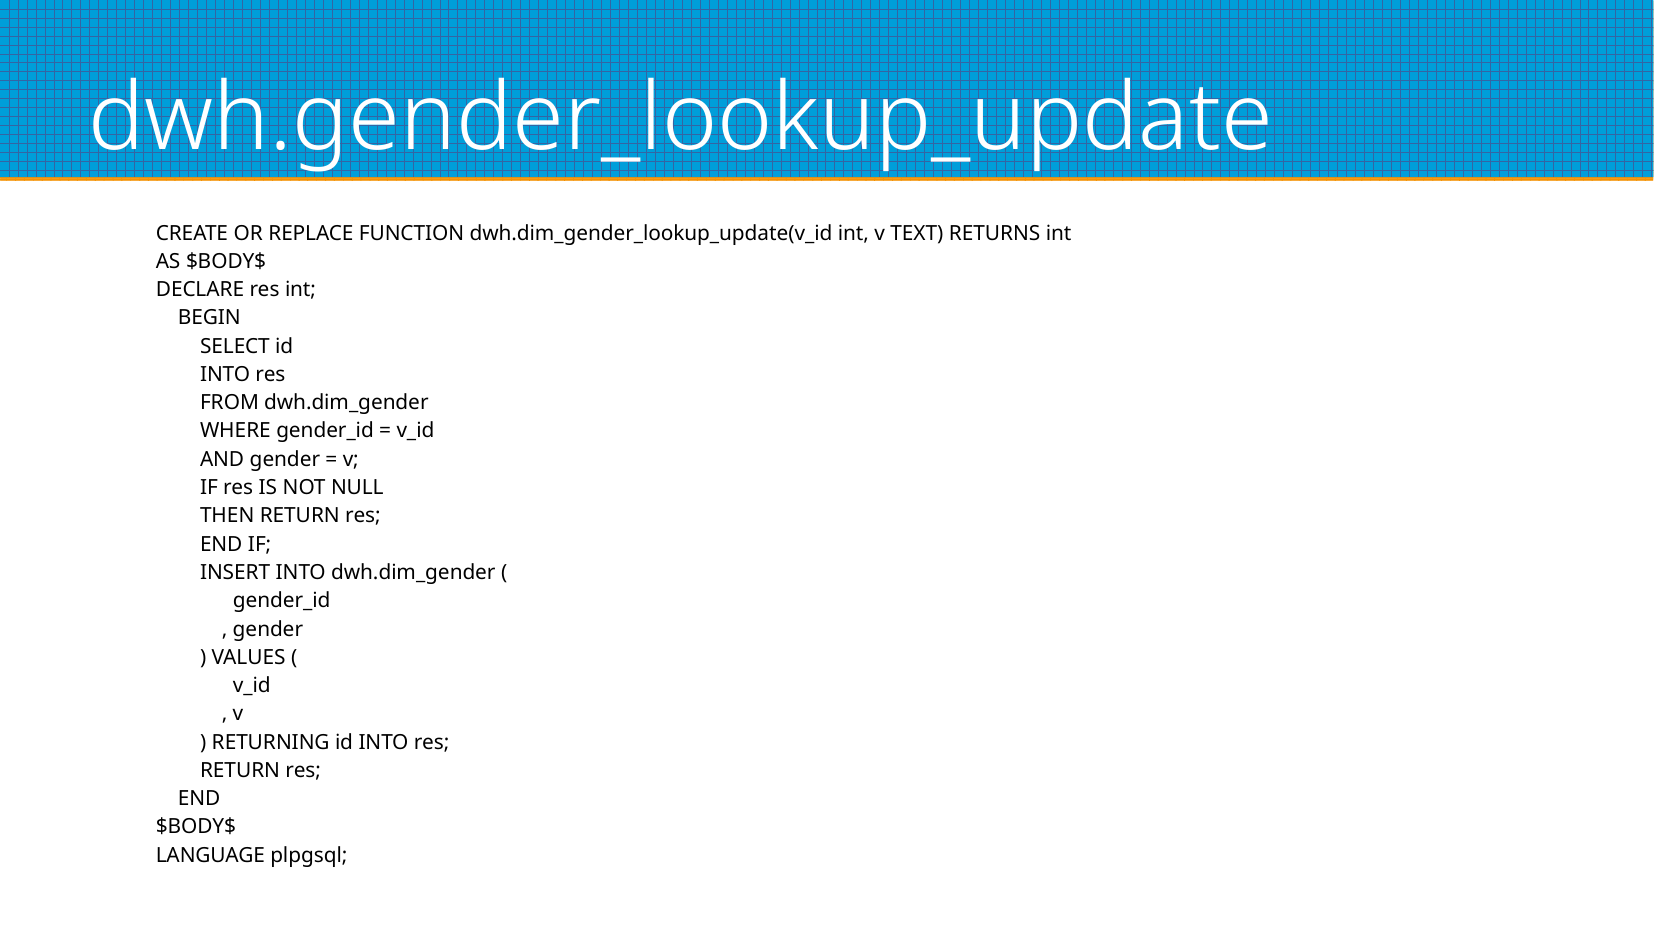

# dwh.gender_lookup_update
CREATE OR REPLACE FUNCTION dwh.dim_gender_lookup_update(v_id int, v TEXT) RETURNS int
AS $BODY$
DECLARE res int;
 BEGIN
 SELECT id
 INTO res
 FROM dwh.dim_gender
 WHERE gender_id = v_id
 AND gender = v;
 IF res IS NOT NULL
 THEN RETURN res;
 END IF;
 INSERT INTO dwh.dim_gender (
 gender_id
 , gender
 ) VALUES (
 v_id
 , v
 ) RETURNING id INTO res;
 RETURN res;
 END
$BODY$
LANGUAGE plpgsql;